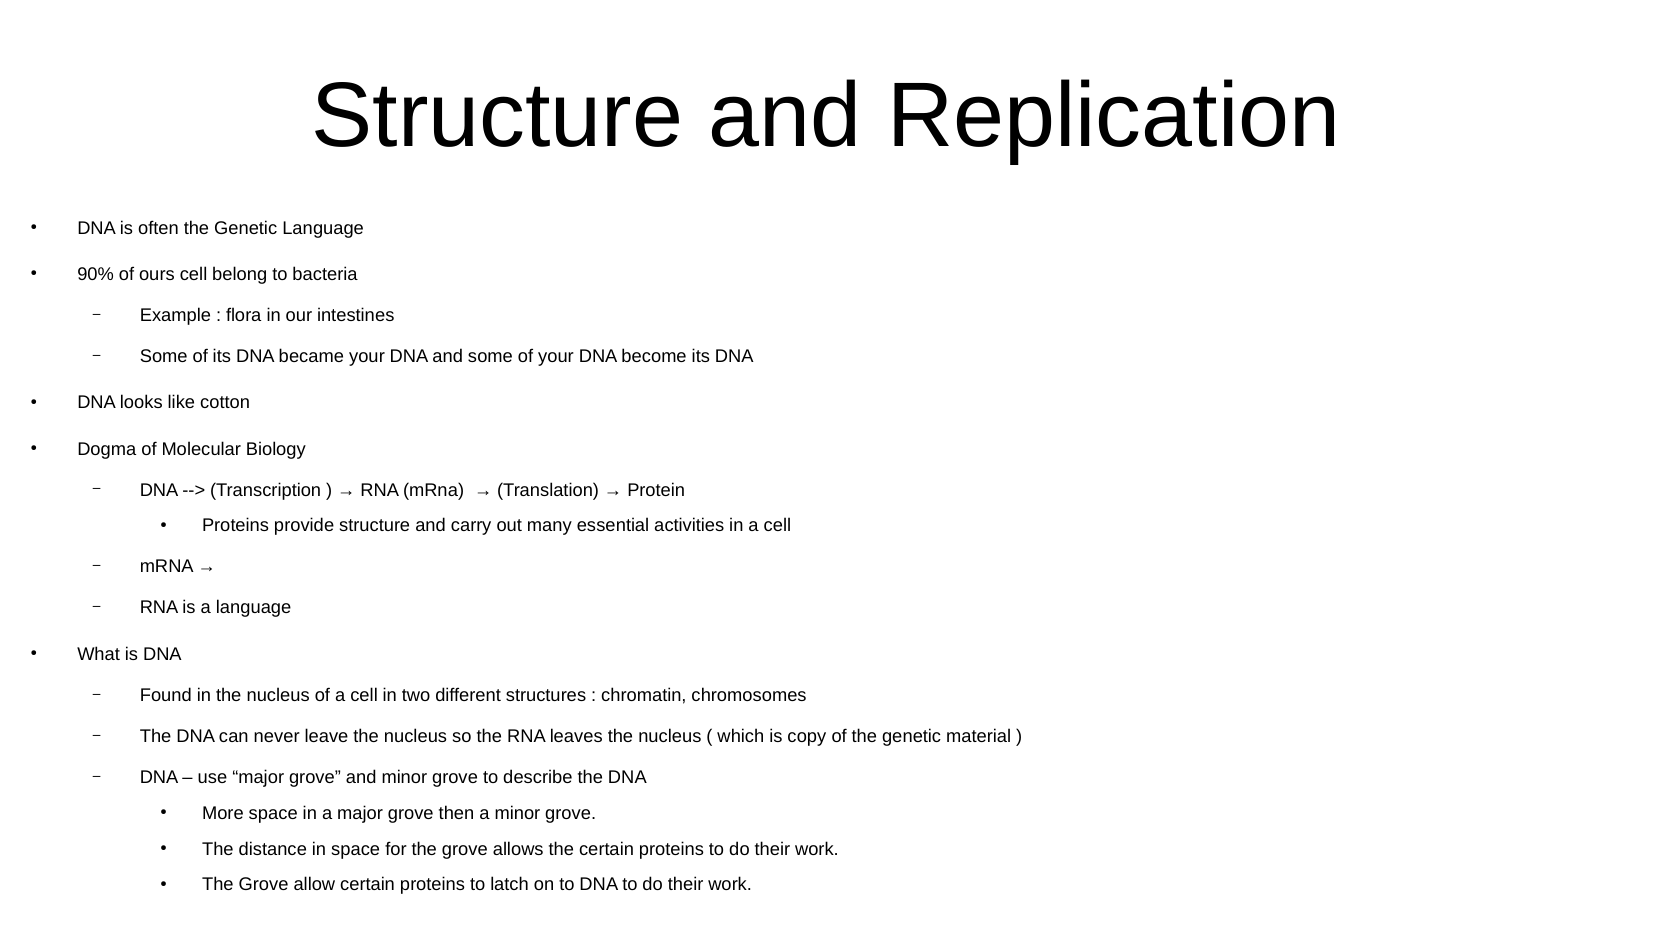

# Structure and Replication
DNA is often the Genetic Language
90% of ours cell belong to bacteria
Example : flora in our intestines
Some of its DNA became your DNA and some of your DNA become its DNA
DNA looks like cotton
Dogma of Molecular Biology
DNA --> (Transcription ) → RNA (mRna) → (Translation) → Protein
Proteins provide structure and carry out many essential activities in a cell
mRNA →
RNA is a language
What is DNA
Found in the nucleus of a cell in two different structures : chromatin, chromosomes
The DNA can never leave the nucleus so the RNA leaves the nucleus ( which is copy of the genetic material )
DNA – use “major grove” and minor grove to describe the DNA
More space in a major grove then a minor grove.
The distance in space for the grove allows the certain proteins to do their work.
The Grove allow certain proteins to latch on to DNA to do their work.